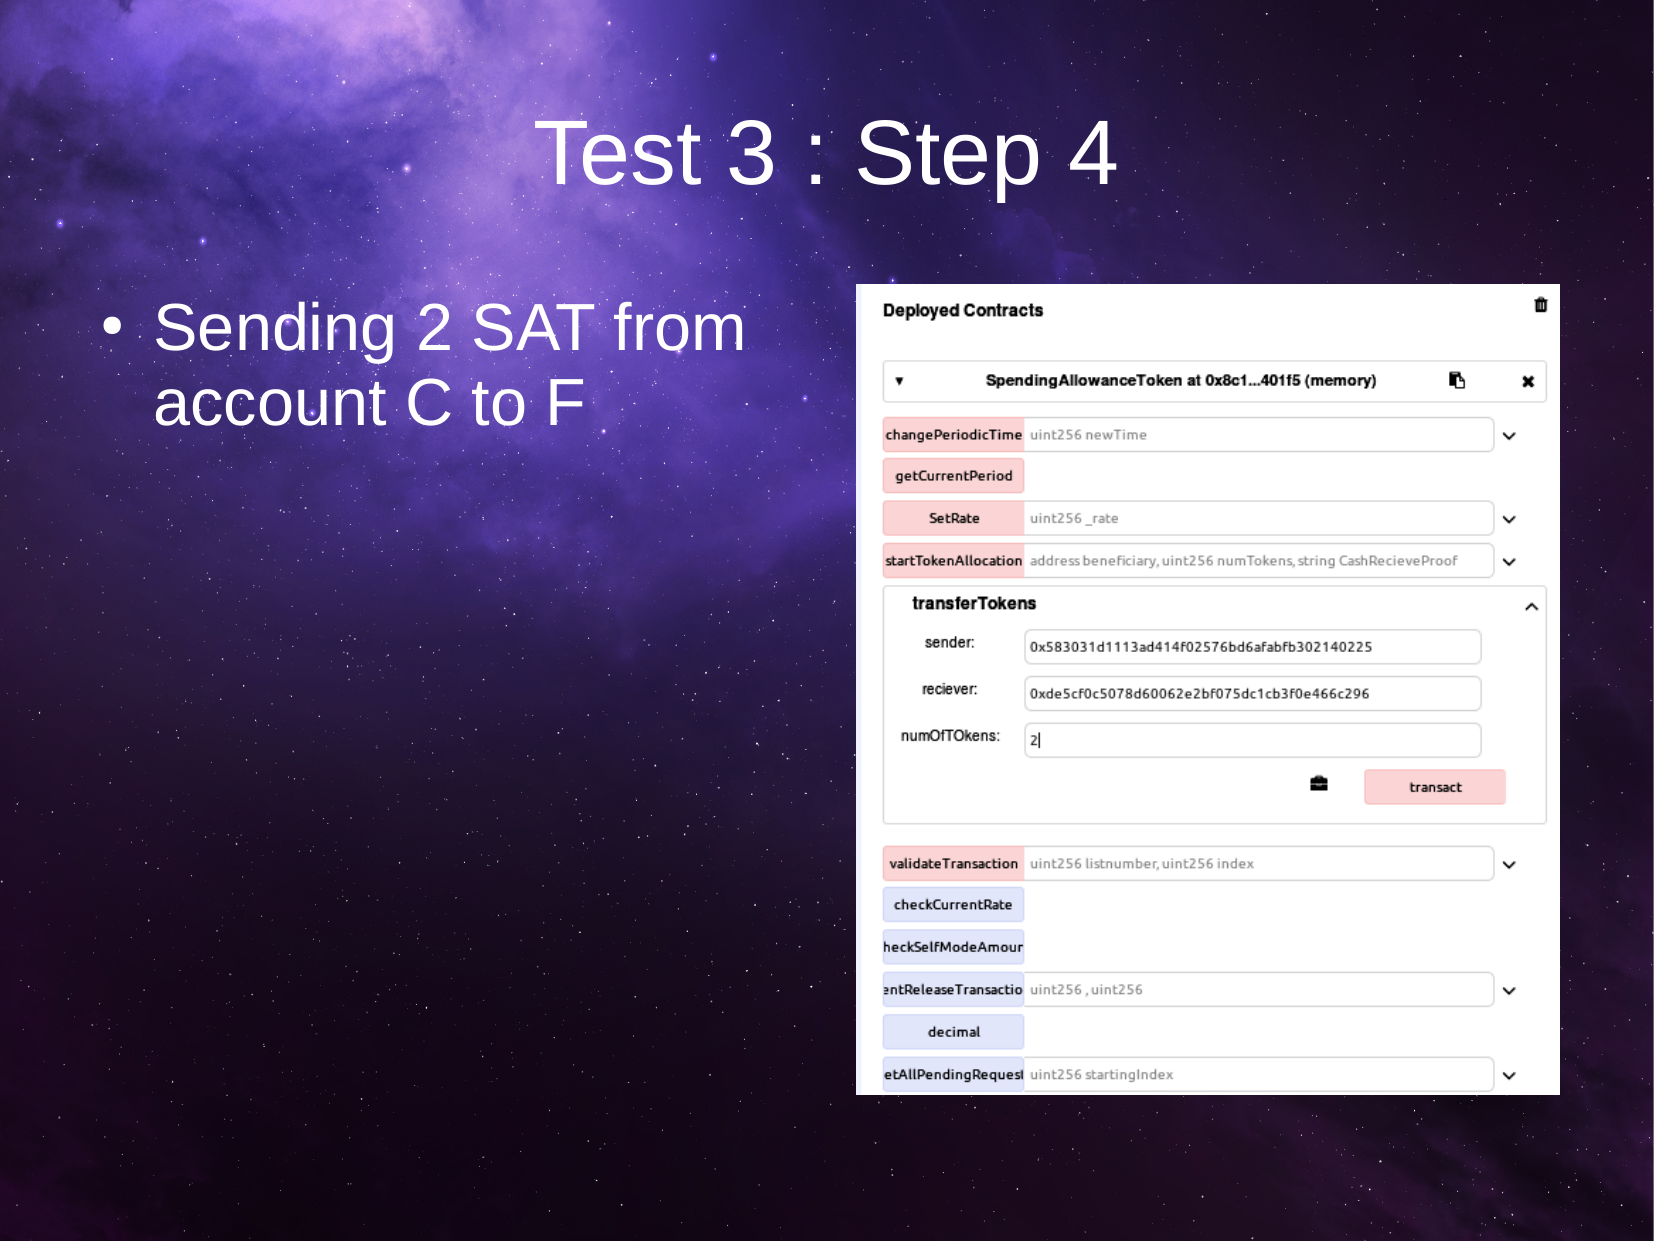

# Test 3 : Step 4
Sending 2 SAT from account C to F